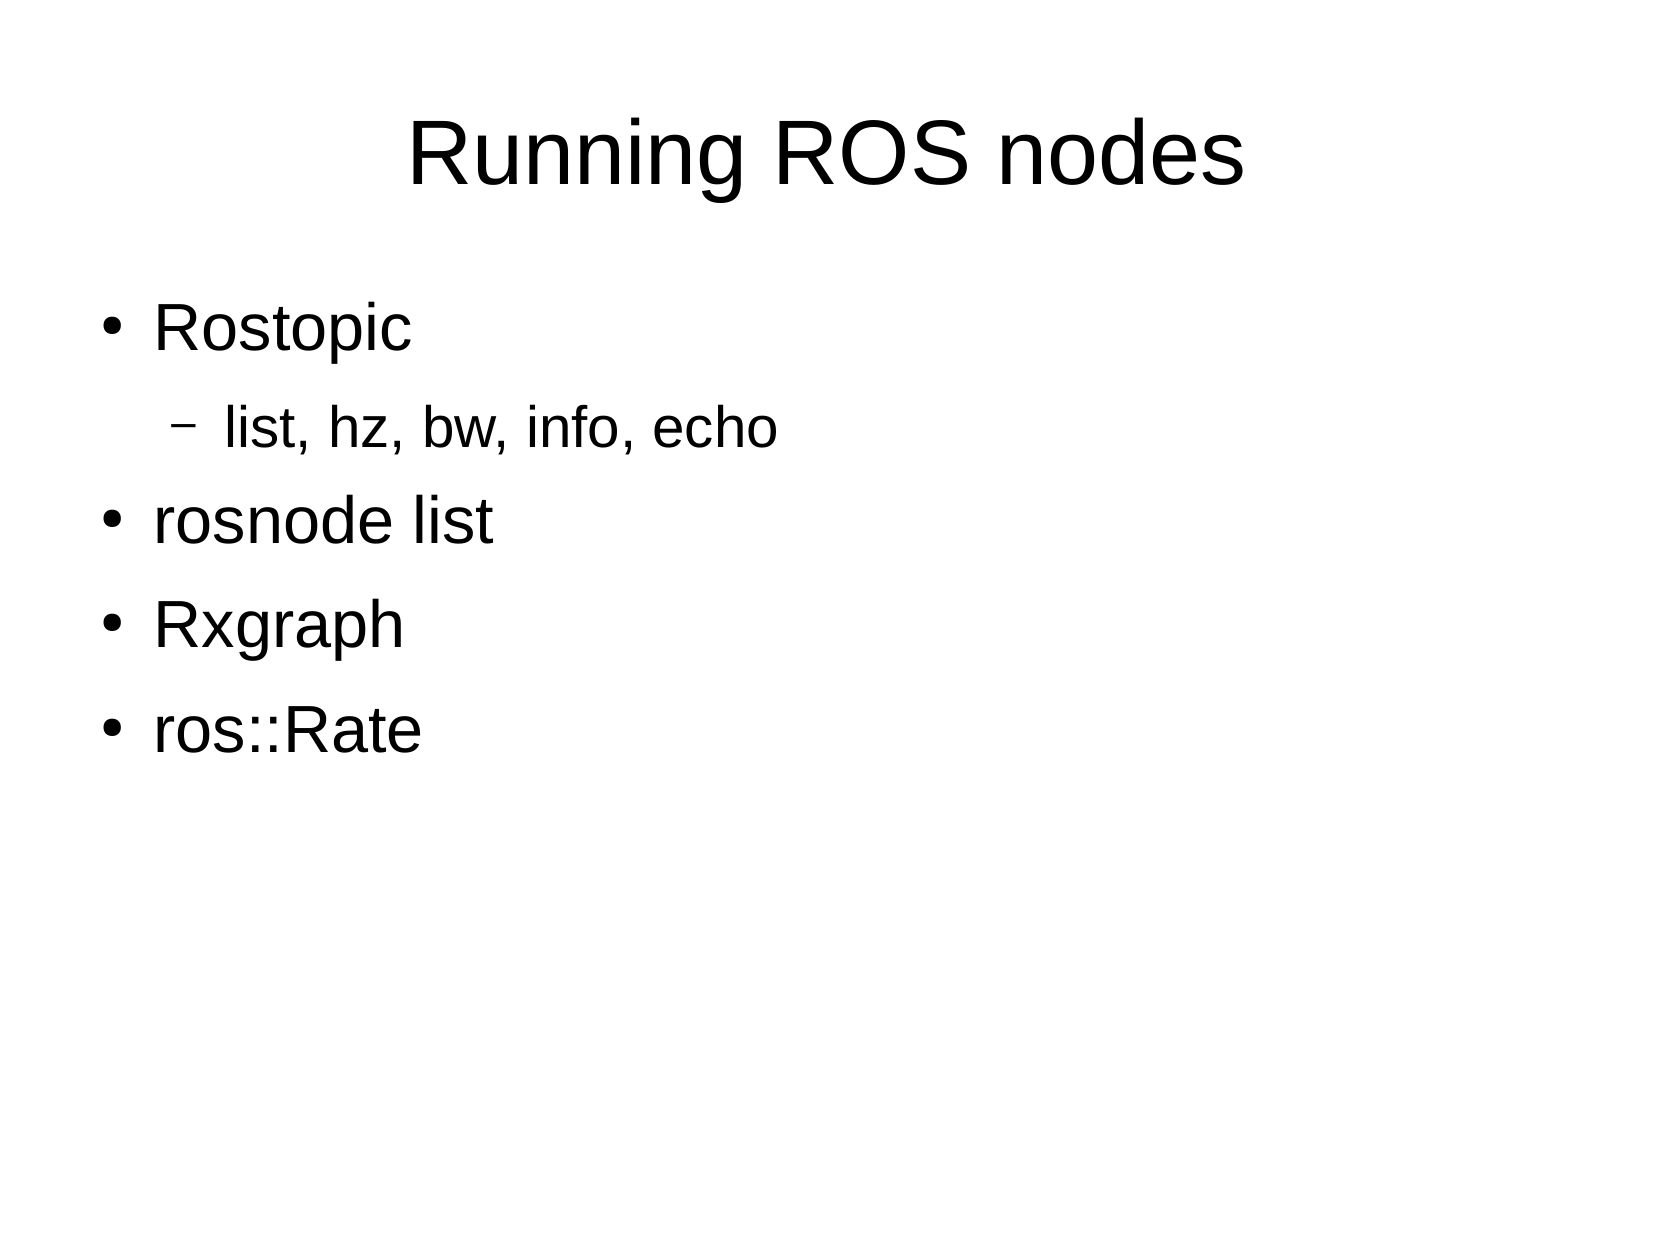

# Running ROS nodes
Rostopic
list, hz, bw, info, echo
rosnode list
Rxgraph
ros::Rate